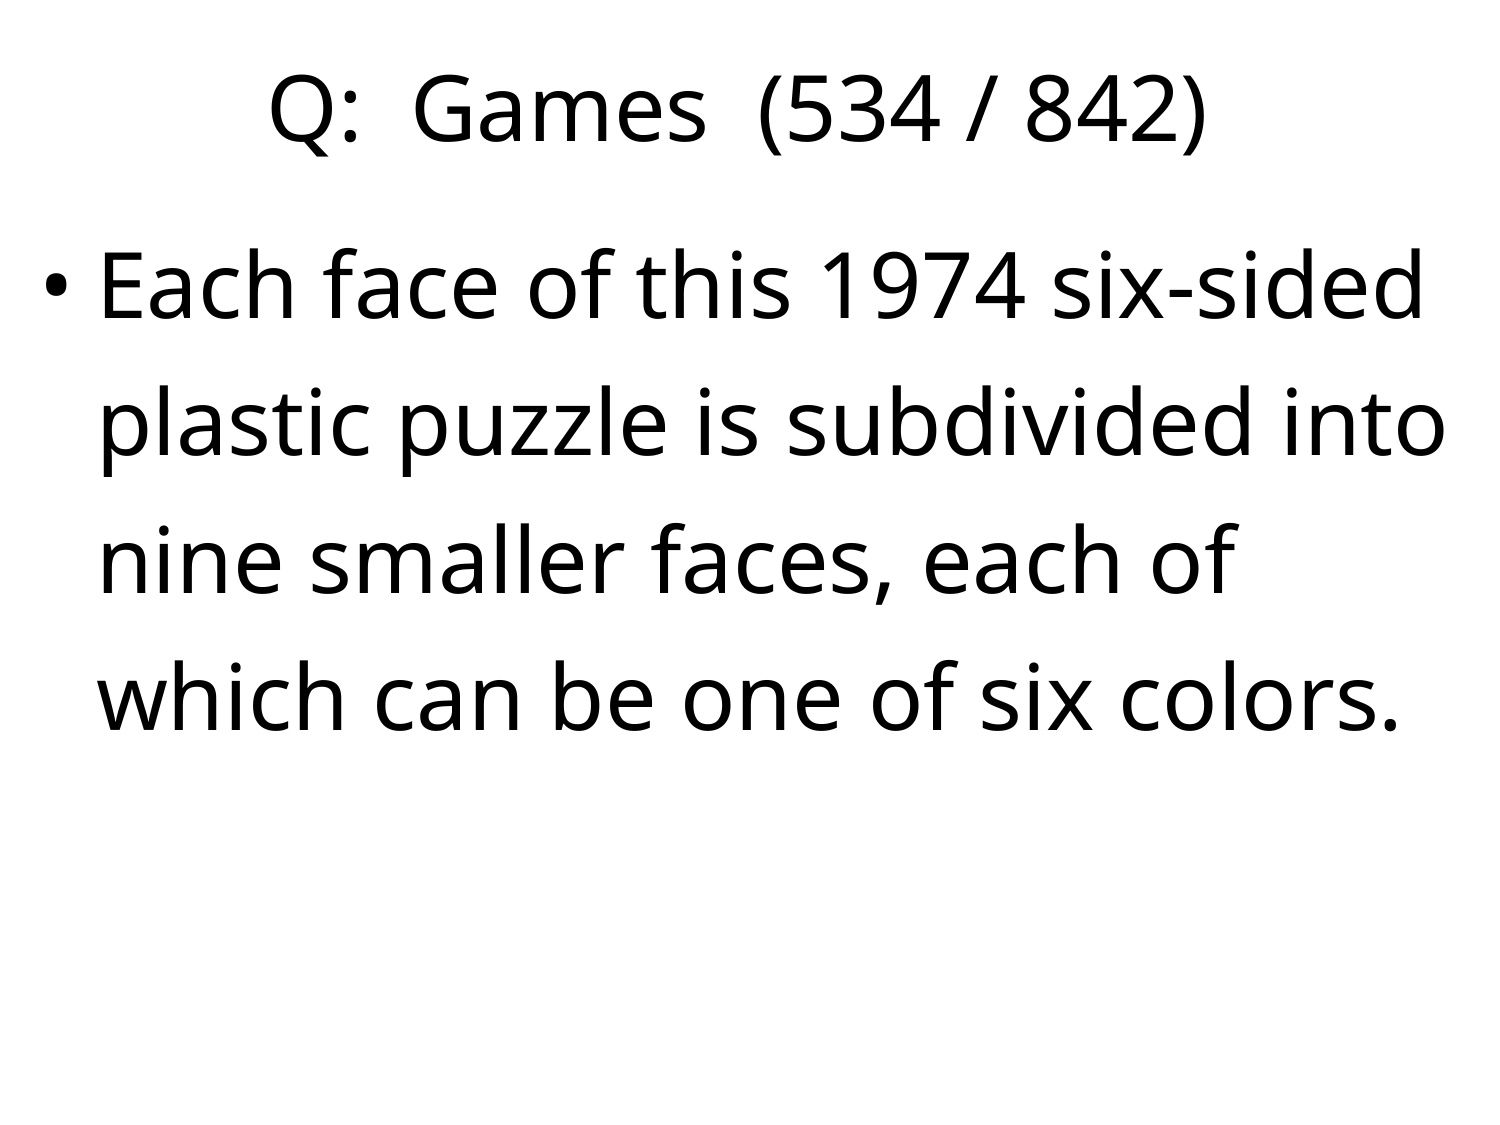

# Q: Games (534 / 842)
Each face of this 1974 six-sided plastic puzzle is subdivided into nine smaller faces, each of which can be one of six colors.